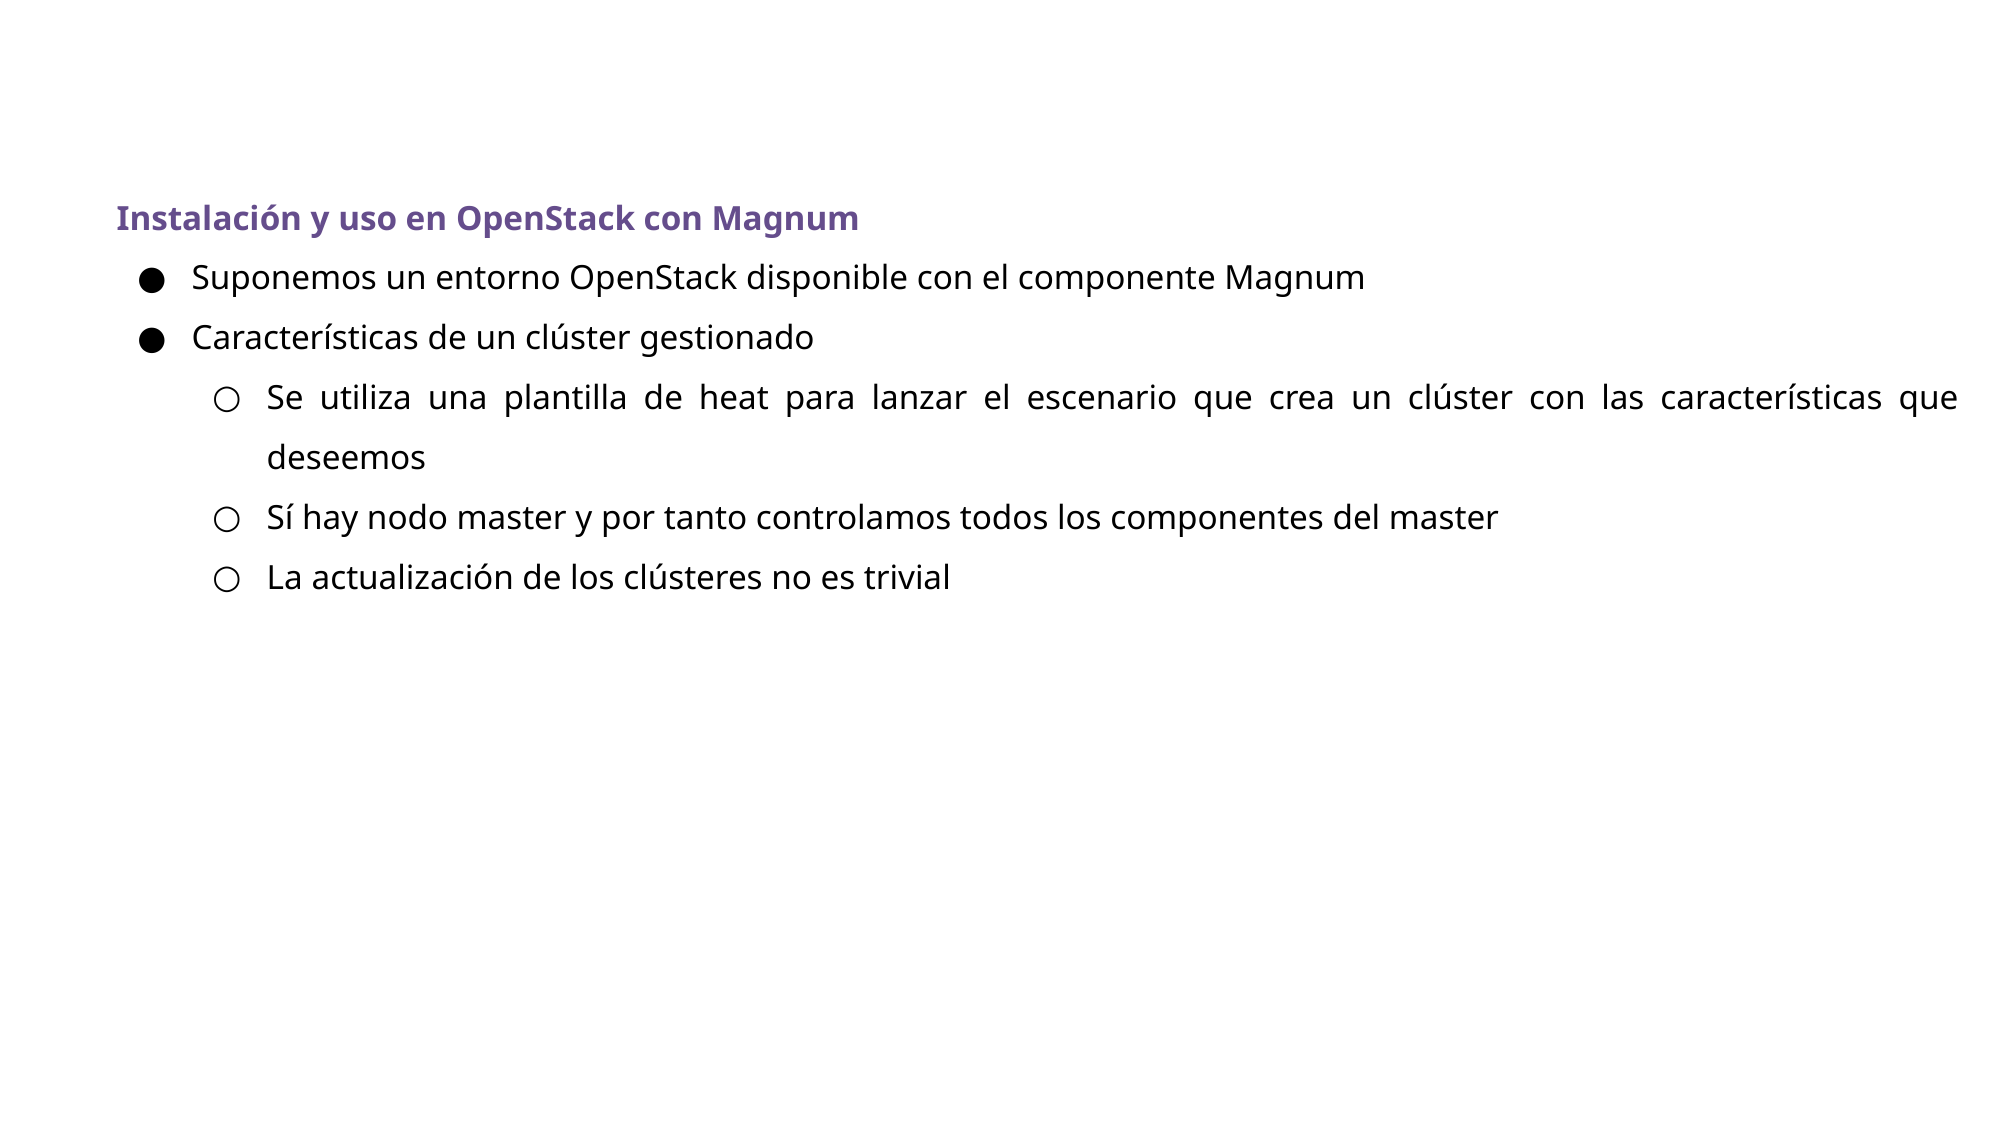

Instalación y uso en OpenStack con Magnum
Suponemos un entorno OpenStack disponible con el componente Magnum
Características de un clúster gestionado
Se utiliza una plantilla de heat para lanzar el escenario que crea un clúster con las características que deseemos
Sí hay nodo master y por tanto controlamos todos los componentes del master
La actualización de los clústeres no es trivial